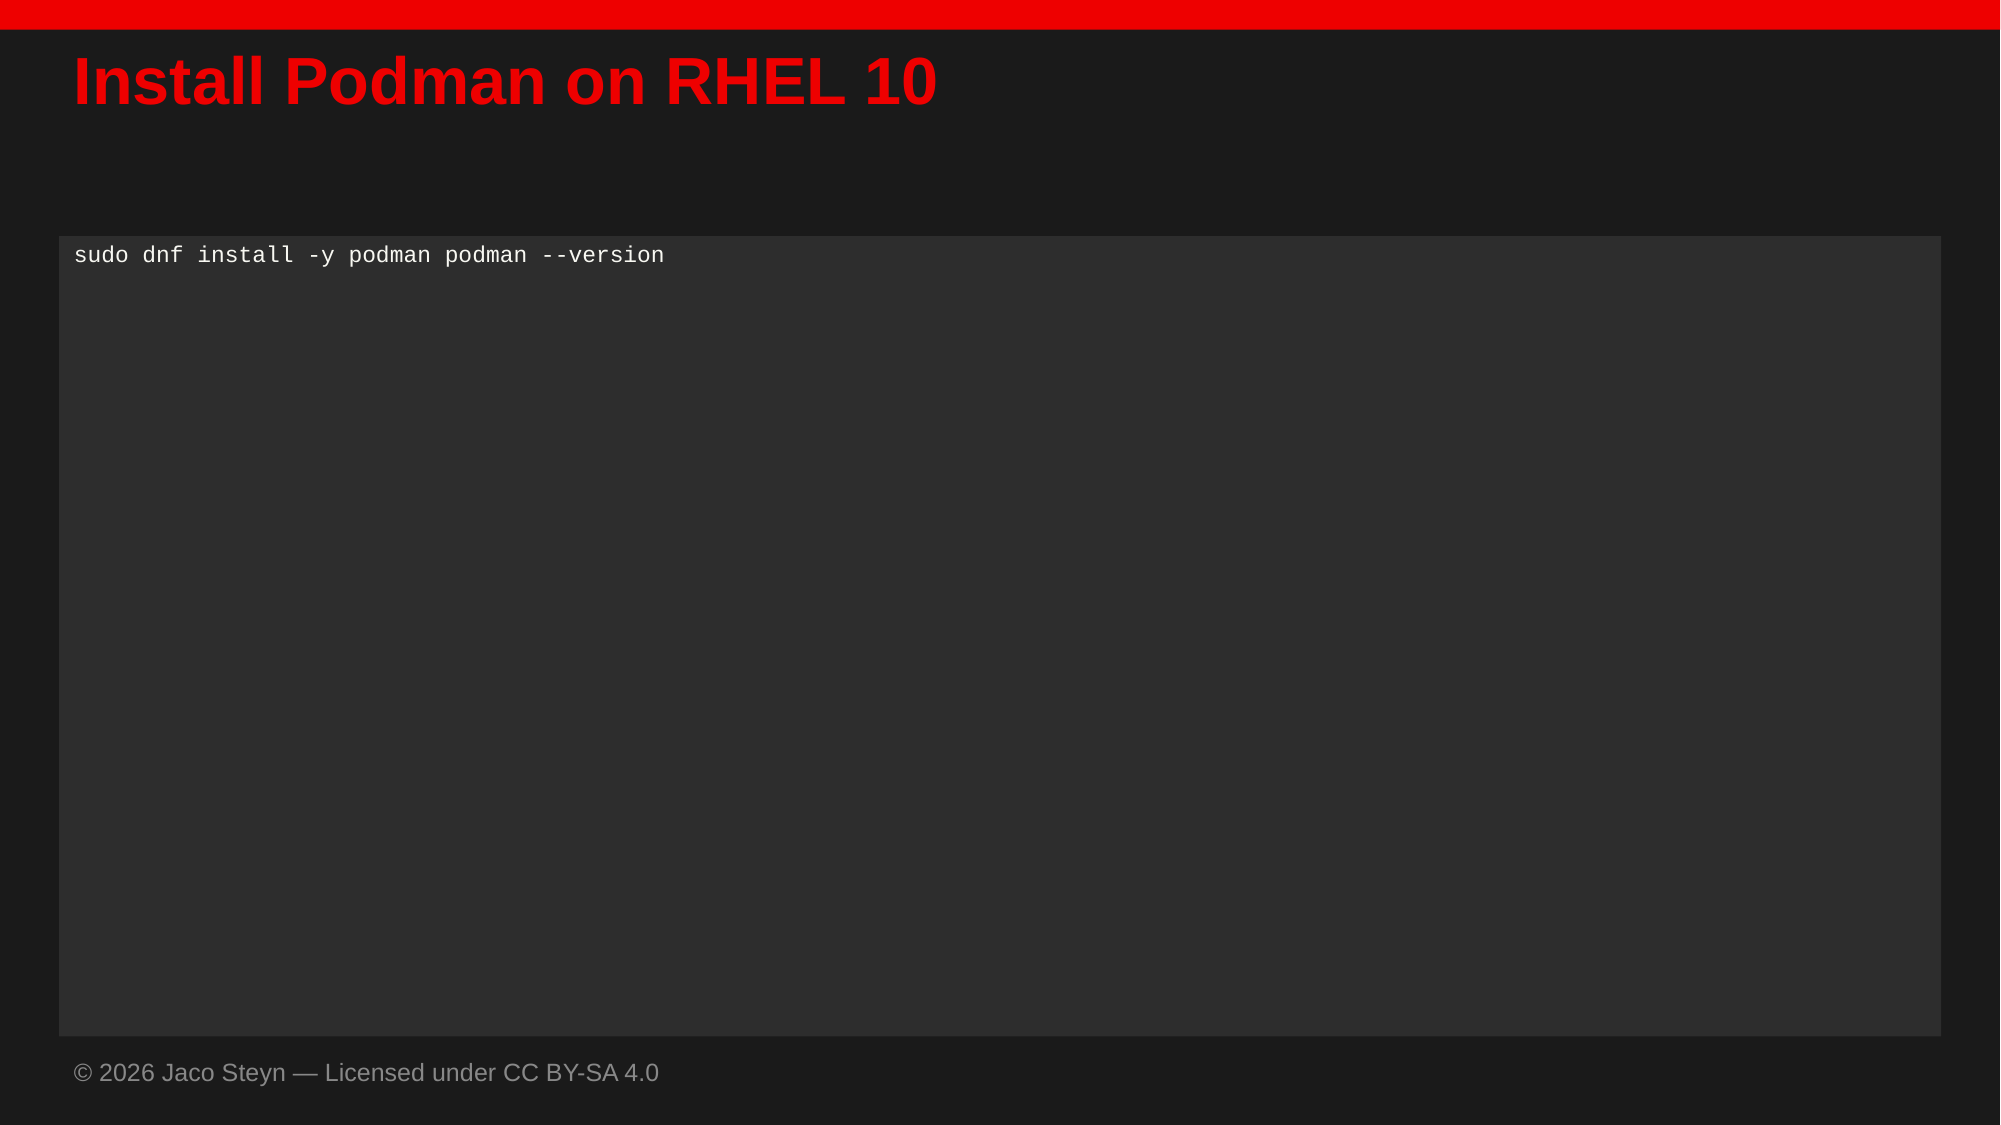

Install Podman on RHEL 10
sudo dnf install -y podman podman --version
© 2026 Jaco Steyn — Licensed under CC BY-SA 4.0